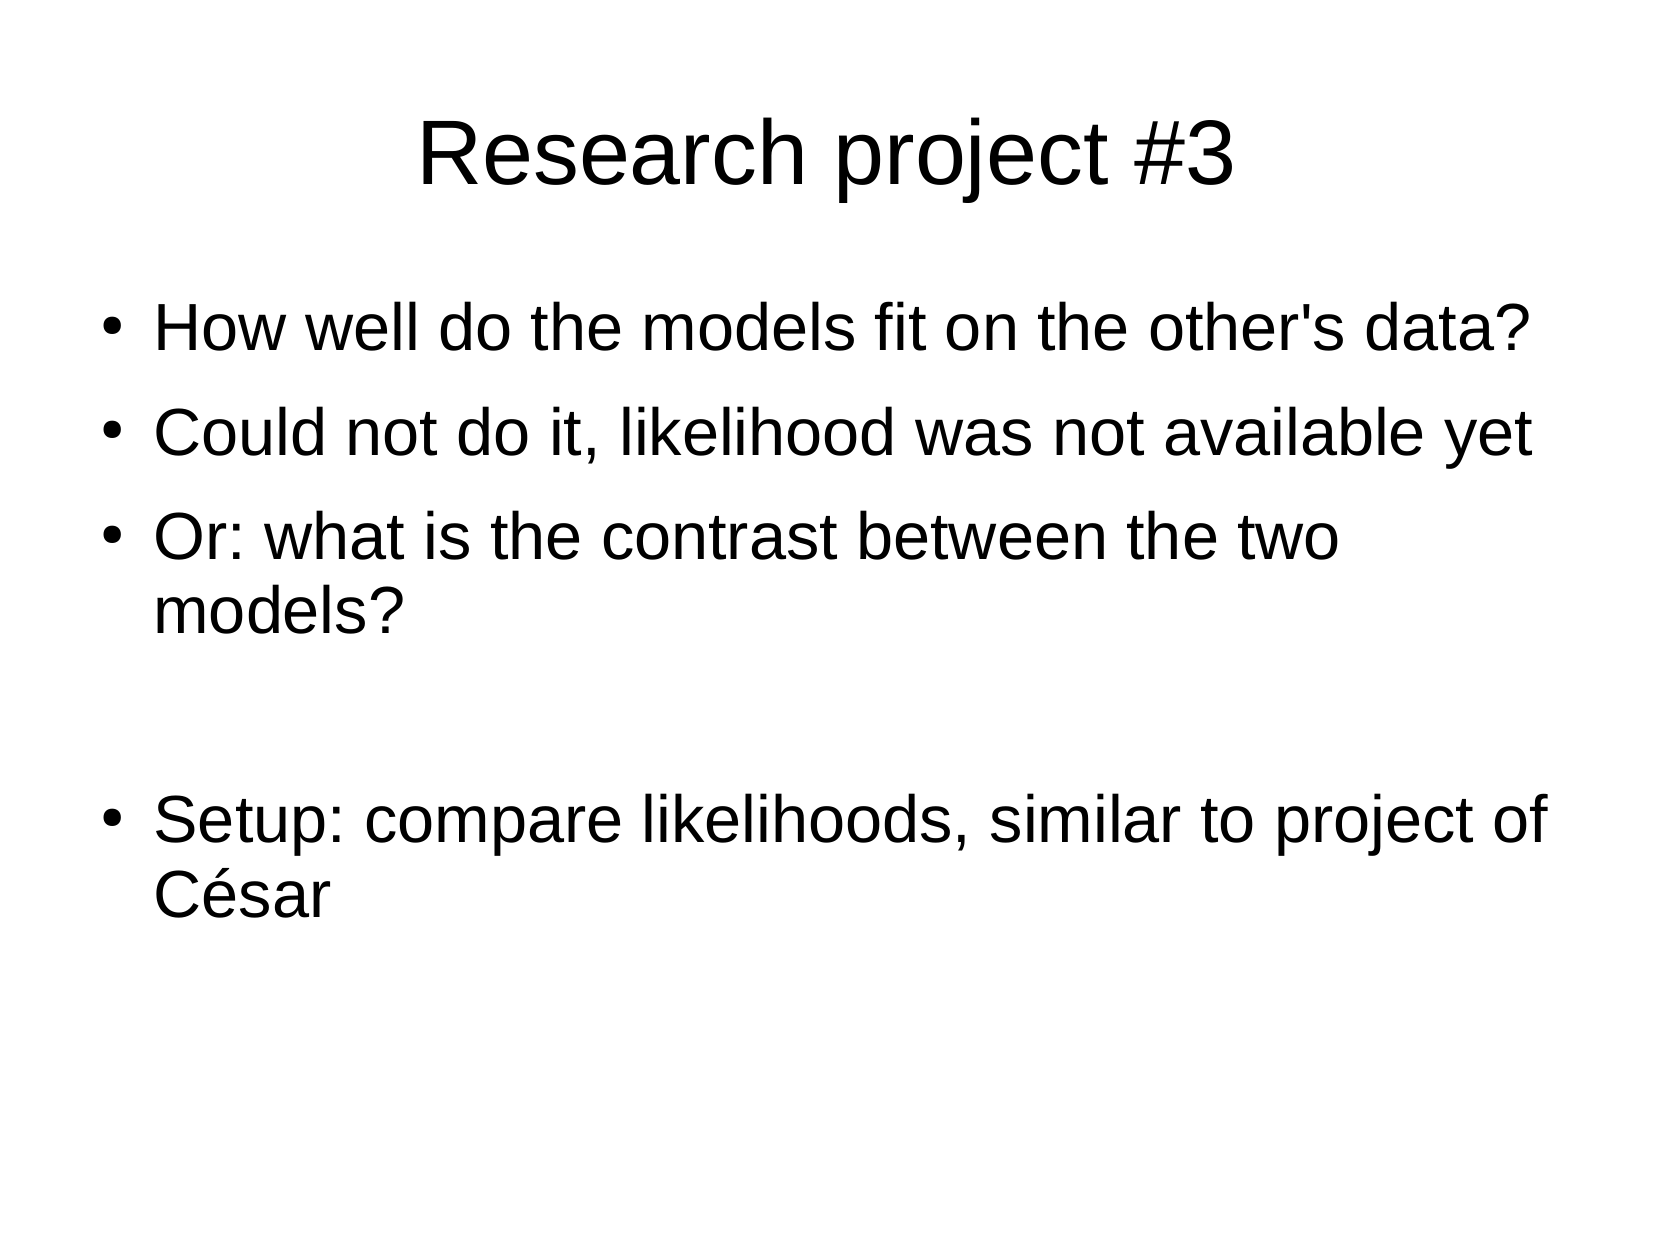

# Research project #3
How well do the models fit on the other's data?
Could not do it, likelihood was not available yet
Or: what is the contrast between the two models?
Setup: compare likelihoods, similar to project of César